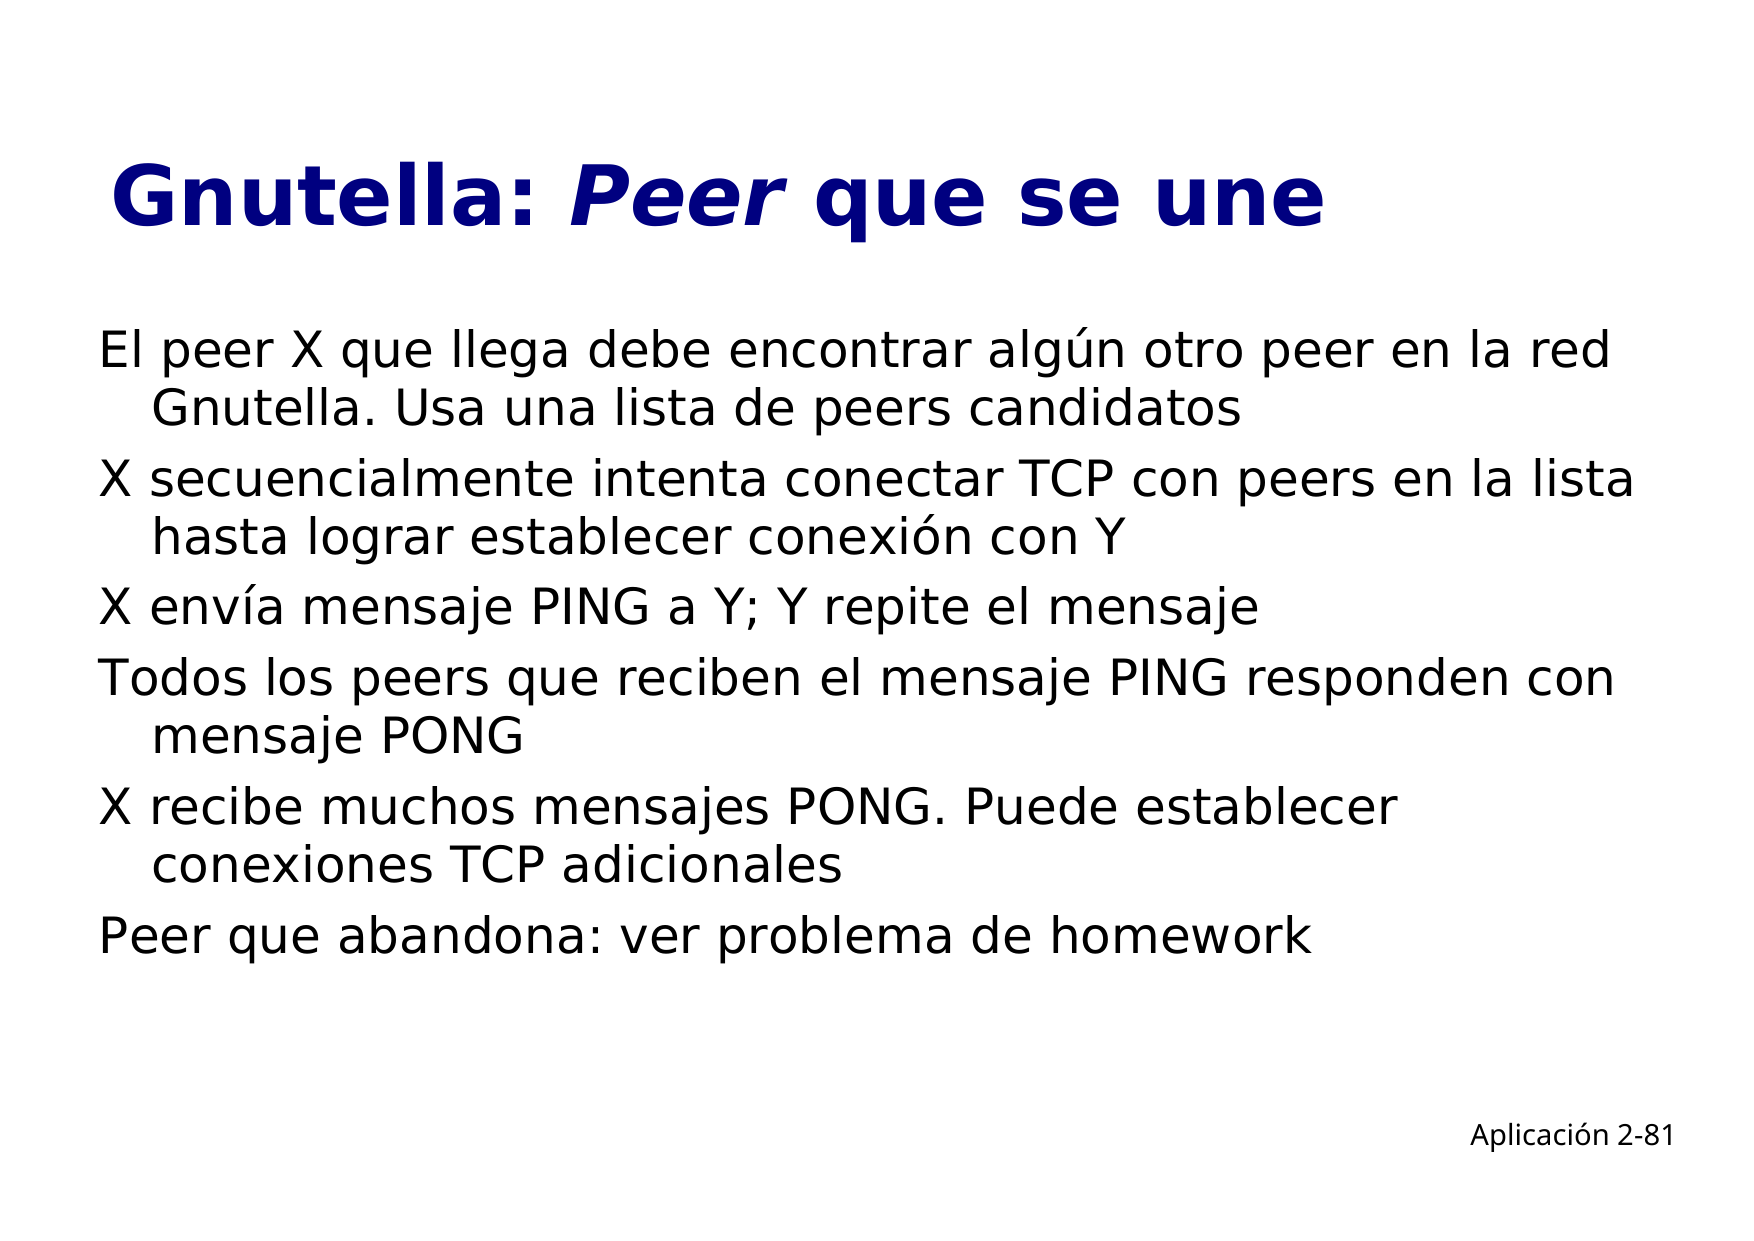

# Gnutella: Peer que se une
El peer X que llega debe encontrar algún otro peer en la red Gnutella. Usa una lista de peers candidatos
X secuencialmente intenta conectar TCP con peers en la lista hasta lograr establecer conexión con Y
X envía mensaje PING a Y; Y repite el mensaje
Todos los peers que reciben el mensaje PING responden con mensaje PONG
X recibe muchos mensajes PONG. Puede establecer conexiones TCP adicionales
Peer que abandona: ver problema de homework